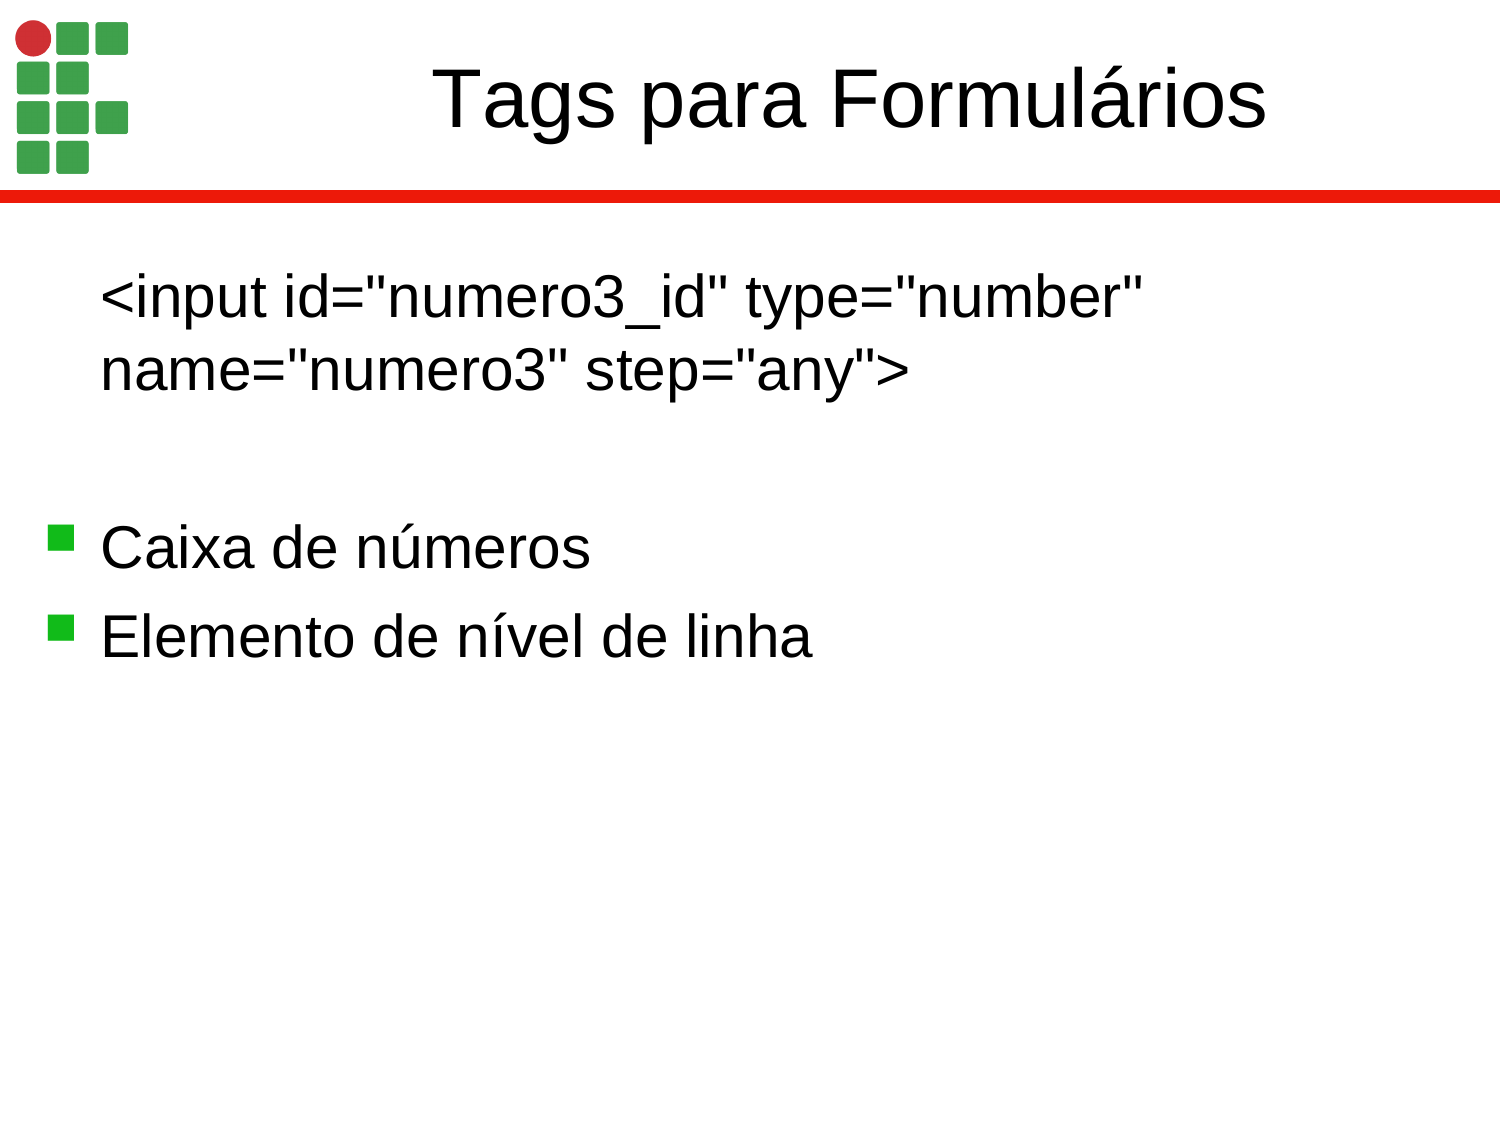

# Tags para Formulários
<input id="numero3_id" type="number" name="numero3" step="any">
Caixa de números
Elemento de nível de linha